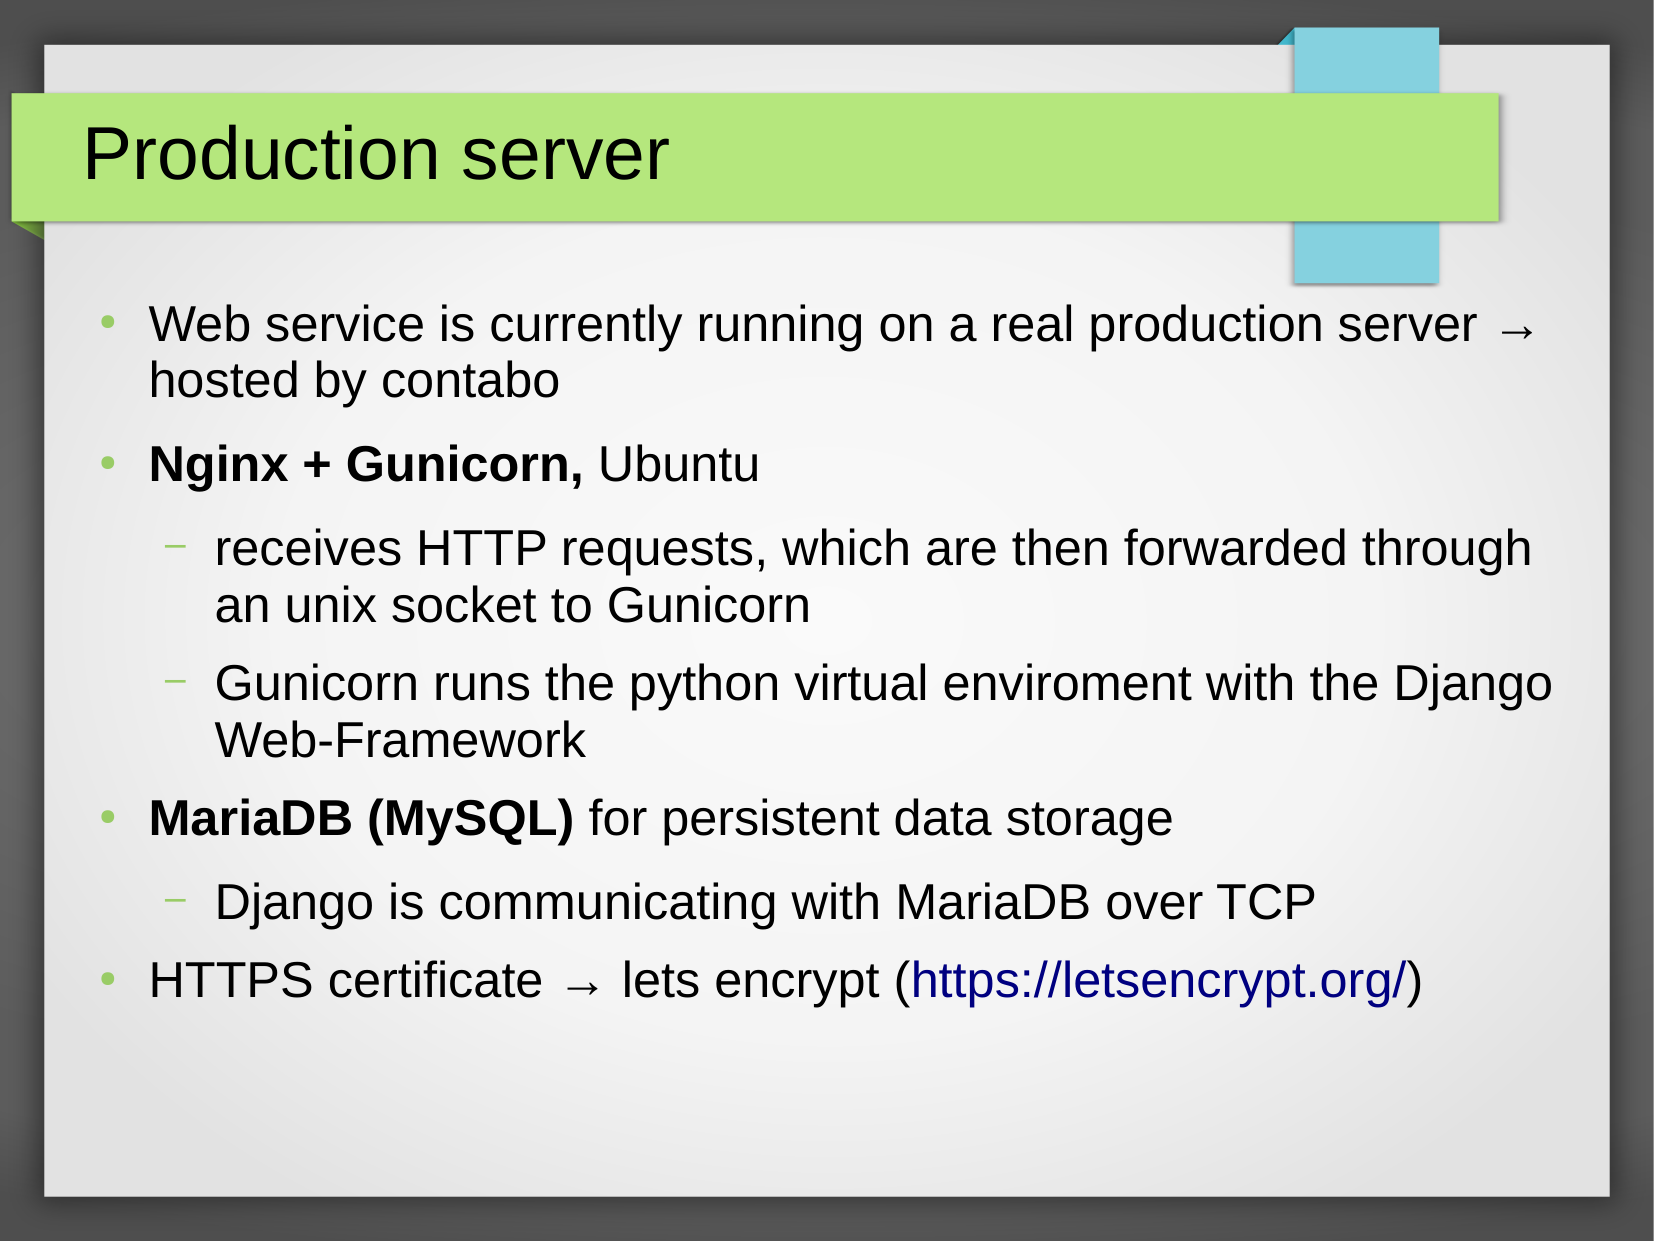

# Production server
Web service is currently running on a real production server → hosted by contabo
Nginx + Gunicorn, Ubuntu
receives HTTP requests, which are then forwarded through an unix socket to Gunicorn
Gunicorn runs the python virtual enviroment with the Django Web-Framework
MariaDB (MySQL) for persistent data storage
Django is communicating with MariaDB over TCP
HTTPS certificate → lets encrypt (https://letsencrypt.org/)